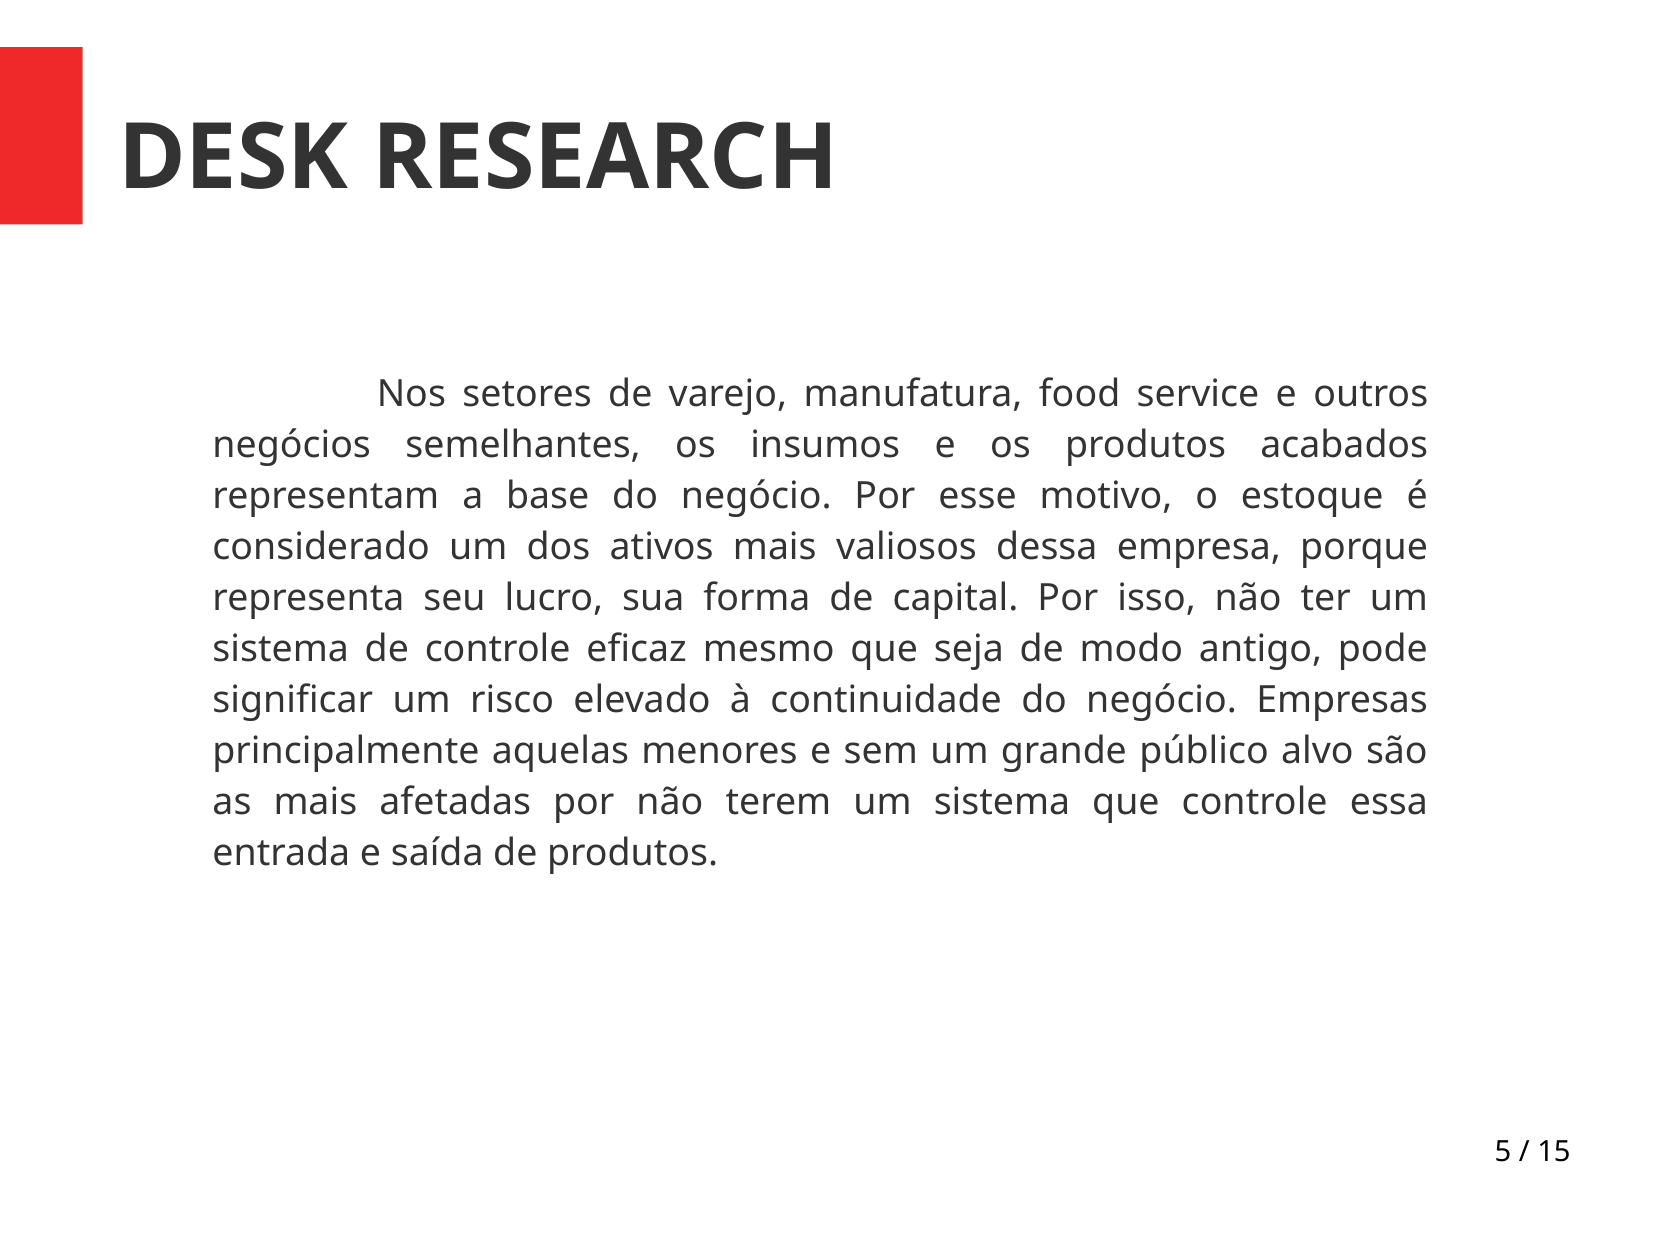

# DESK RESEARCH
 Nos setores de varejo, manufatura, food service e outros negócios semelhantes, os insumos e os produtos acabados representam a base do negócio. Por esse motivo, o estoque é considerado um dos ativos mais valiosos dessa empresa, porque representa seu lucro, sua forma de capital. Por isso, não ter um sistema de controle eficaz mesmo que seja de modo antigo, pode significar um risco elevado à continuidade do negócio. Empresas principalmente aquelas menores e sem um grande público alvo são as mais afetadas por não terem um sistema que controle essa entrada e saída de produtos.
5